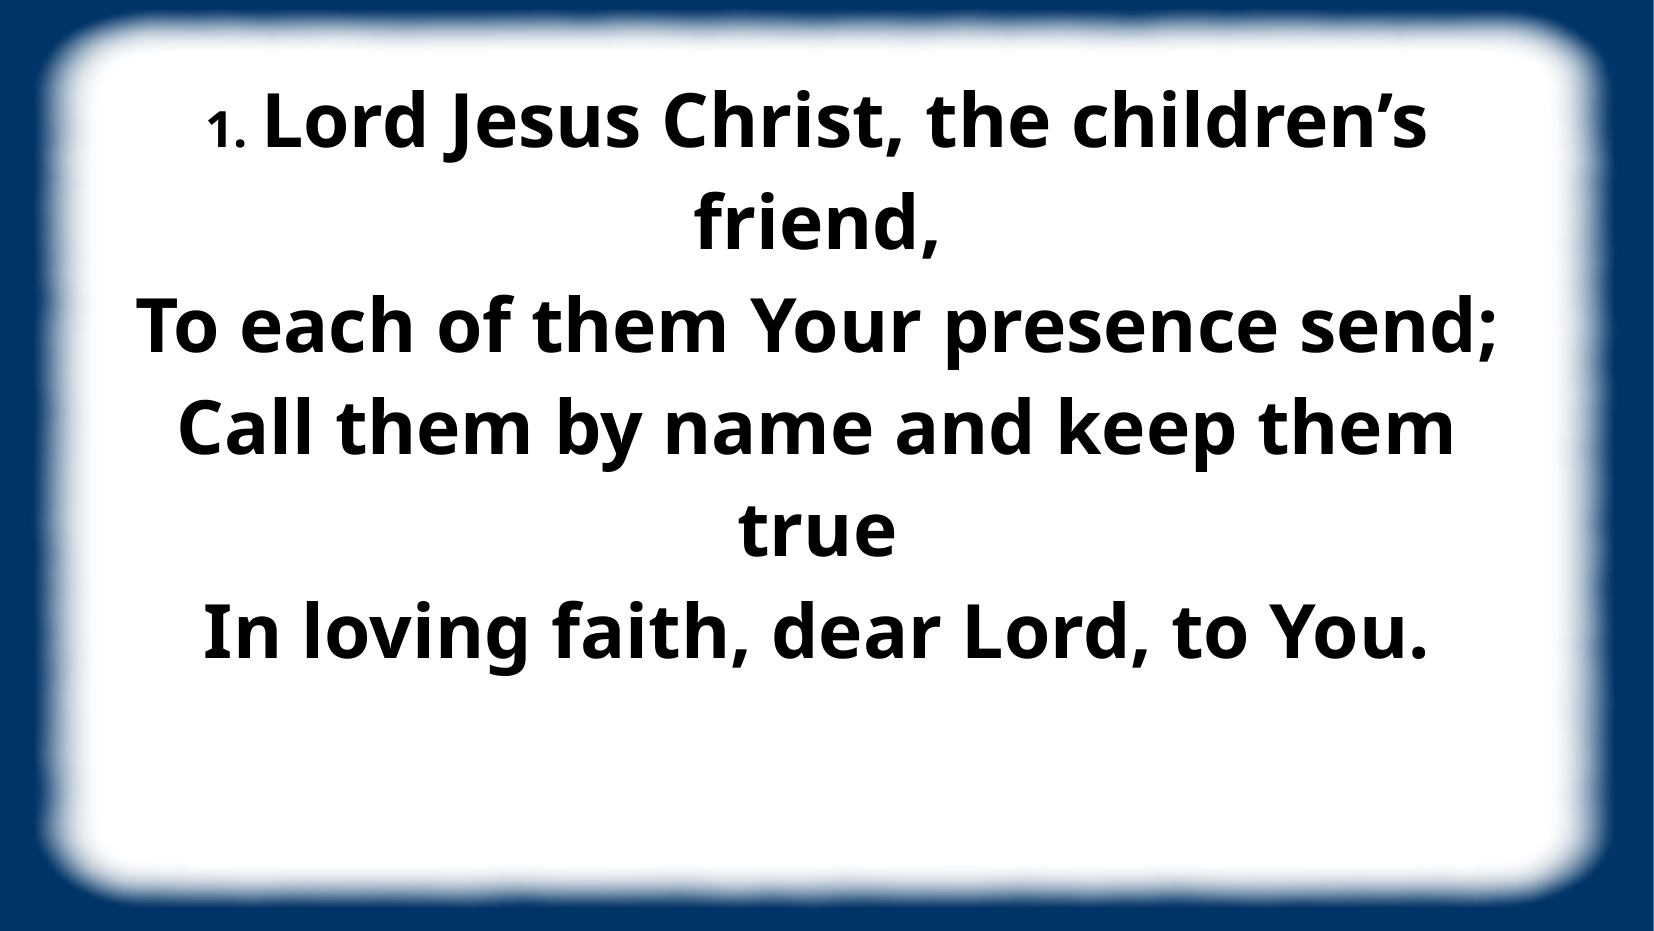

1. Lord Jesus Christ, the children’s friend,
To each of them Your presence send;
Call them by name and keep them true
In loving faith, dear Lord, to You.